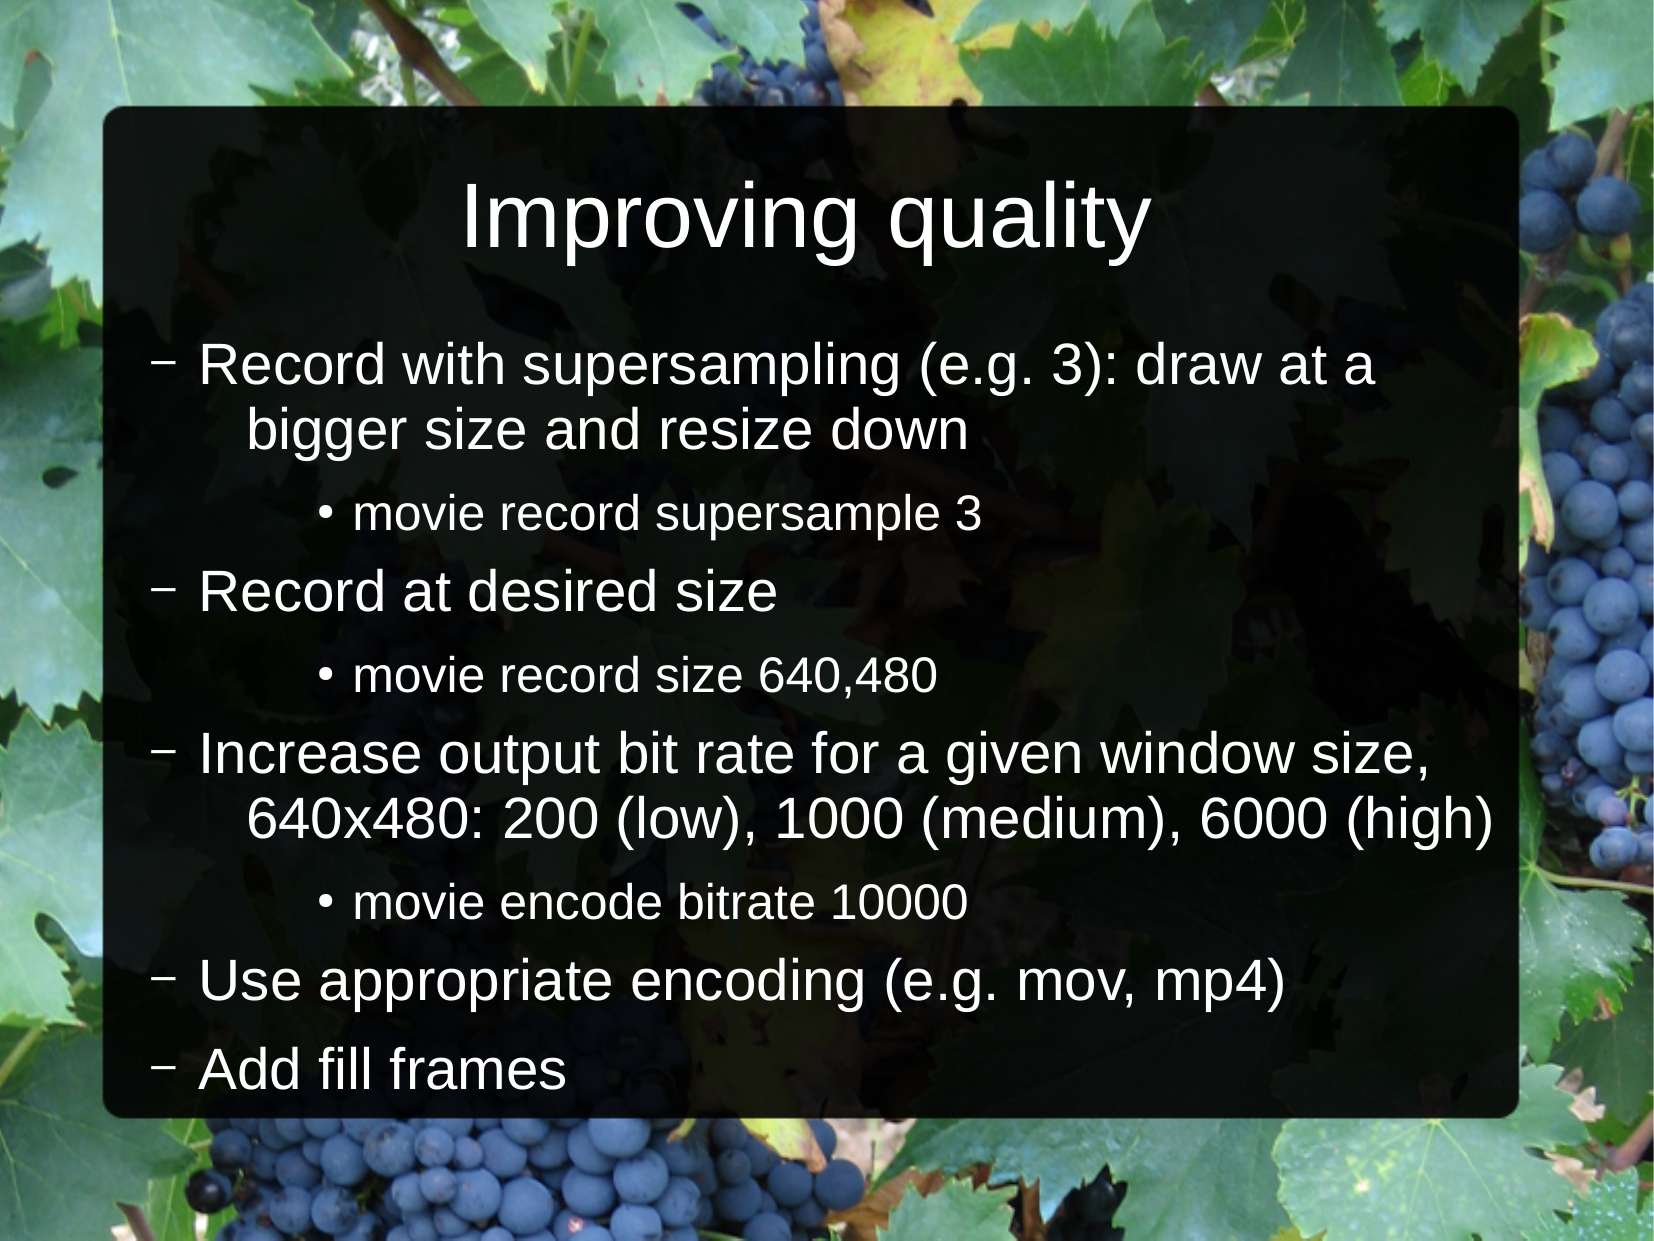

# Improving quality
Record with supersampling (e.g. 3): draw at a bigger size and resize down
movie record supersample 3
Record at desired size
movie record size 640,480
Increase output bit rate for a given window size, 640x480: 200 (low), 1000 (medium), 6000 (high)
movie encode bitrate 10000
Use appropriate encoding (e.g. mov, mp4)
Add fill frames